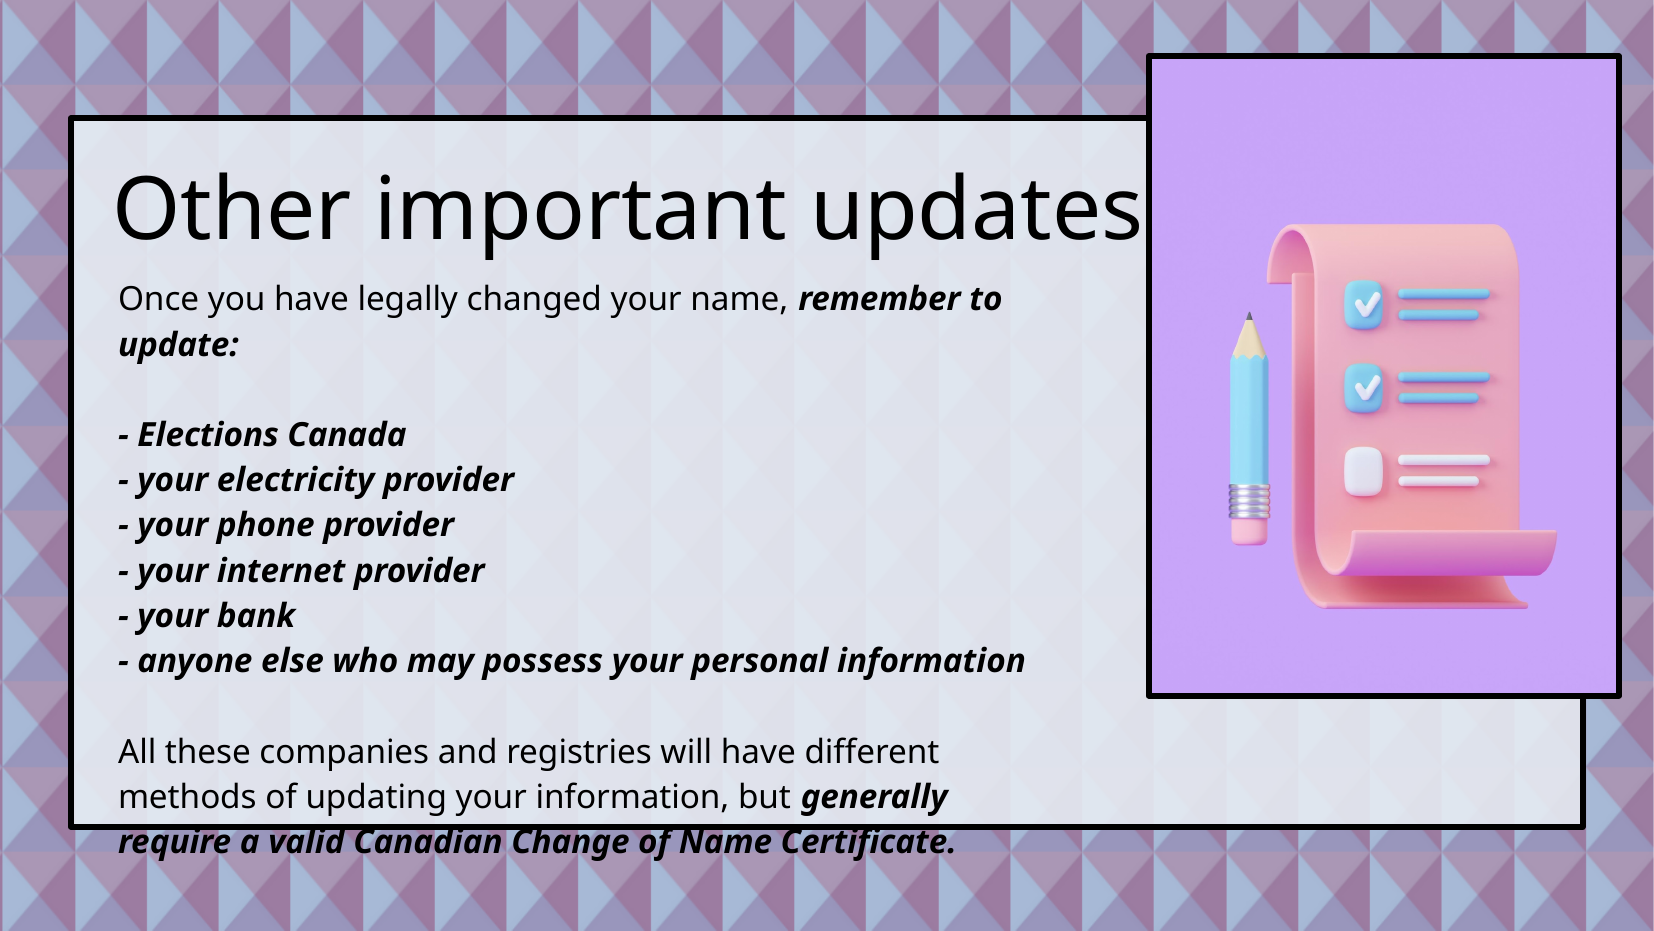

# Other important updates
Once you have legally changed your name, remember to update:
- Elections Canada
- your electricity provider
- your phone provider
- your internet provider
- your bank
- anyone else who may possess your personal information
All these companies and registries will have different methods of updating your information, but generally require a valid Canadian Change of Name Certificate.